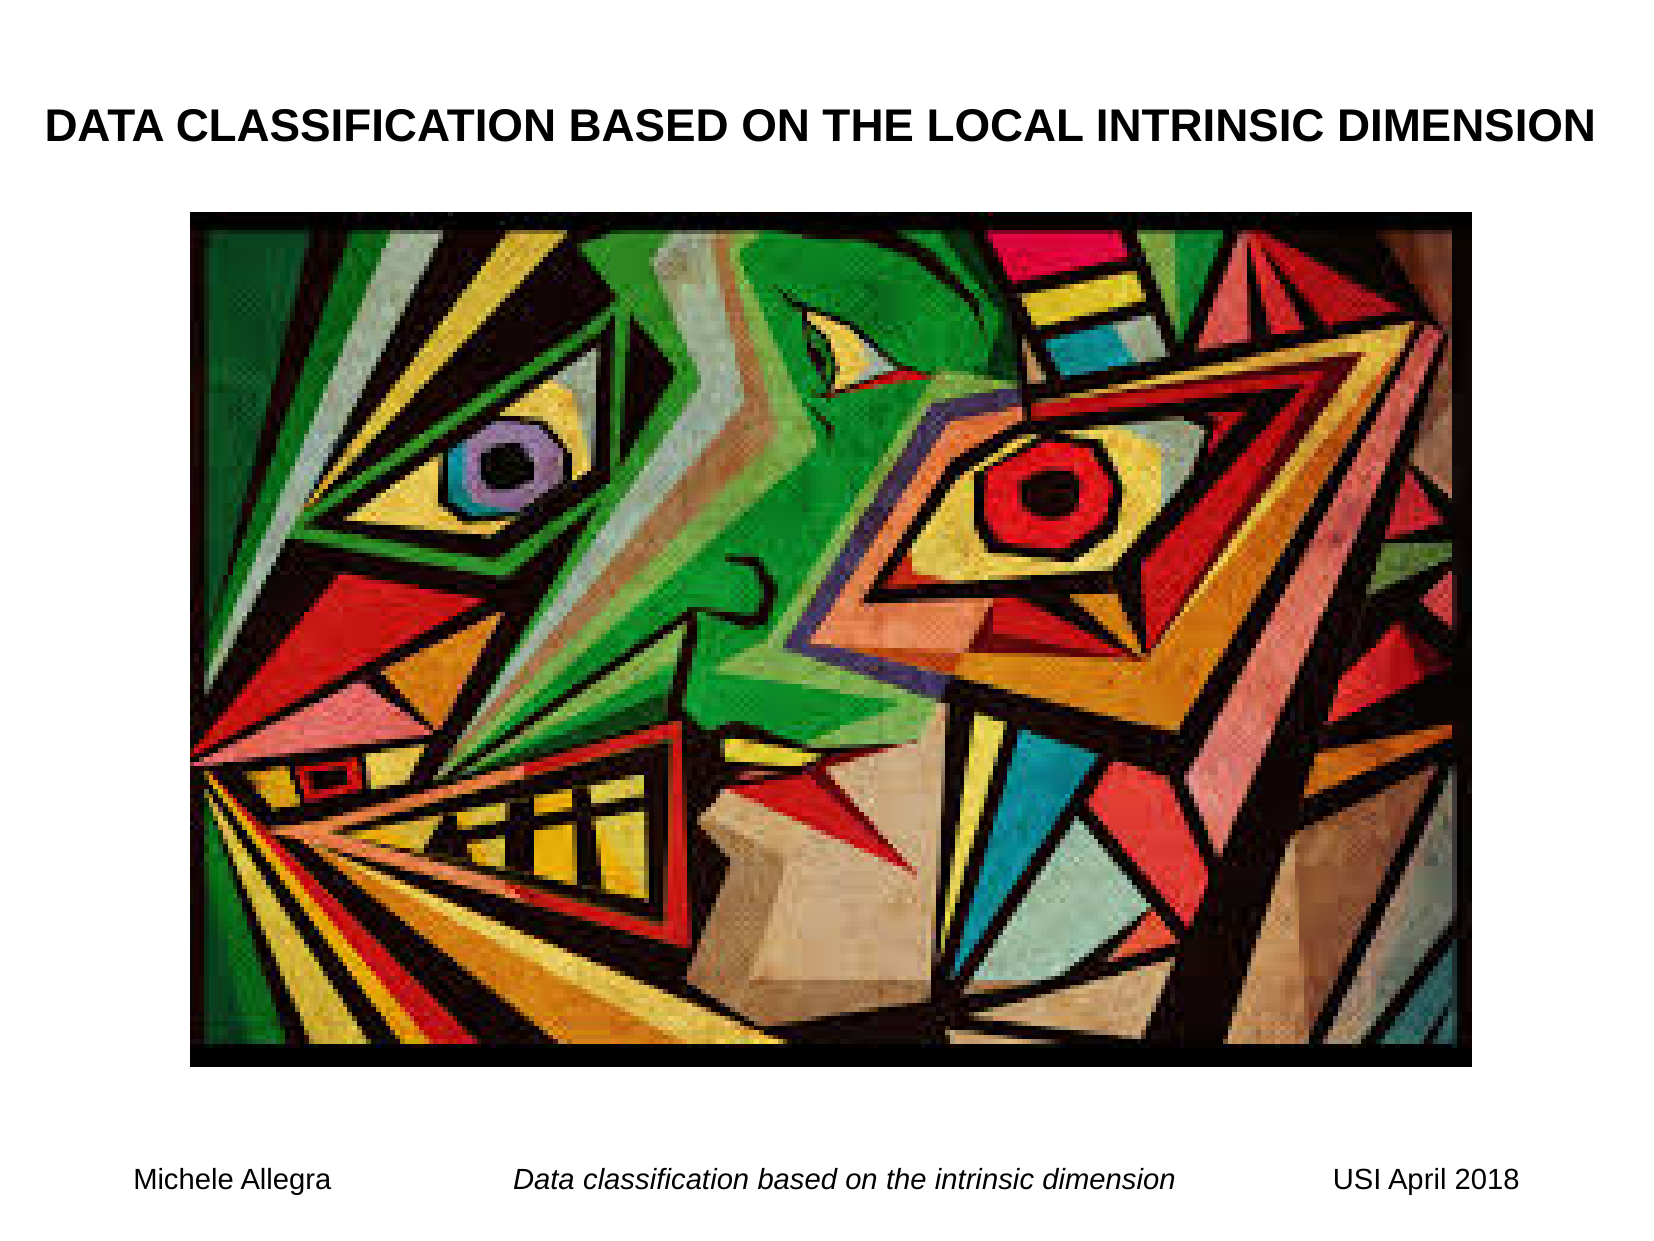

# DATA CLASSIFICATION BASED ON THE LOCAL INTRINSIC DIMENSION
Michele Allegra Data classification based on the intrinsic dimension USI April 2018